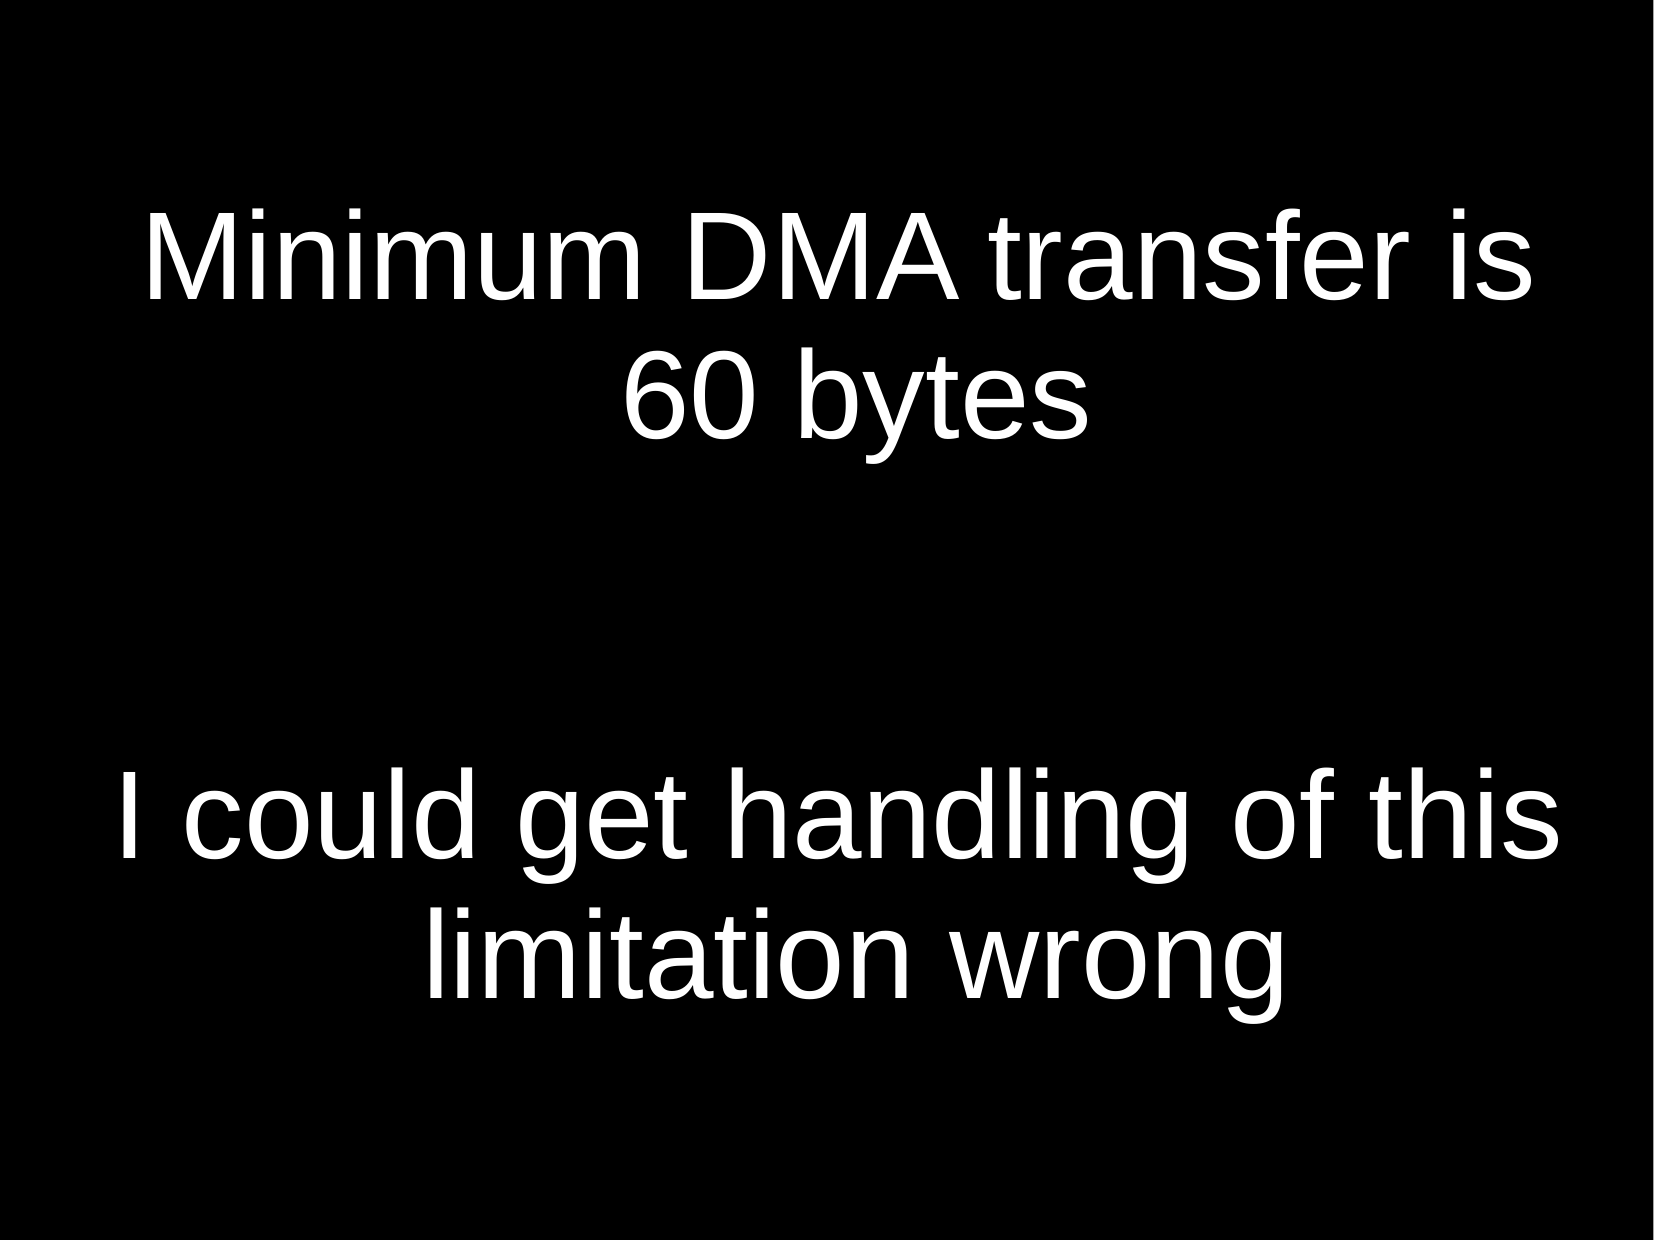

# Minimum DMA transfer is 60 bytes
I could get handling of this limitation wrong